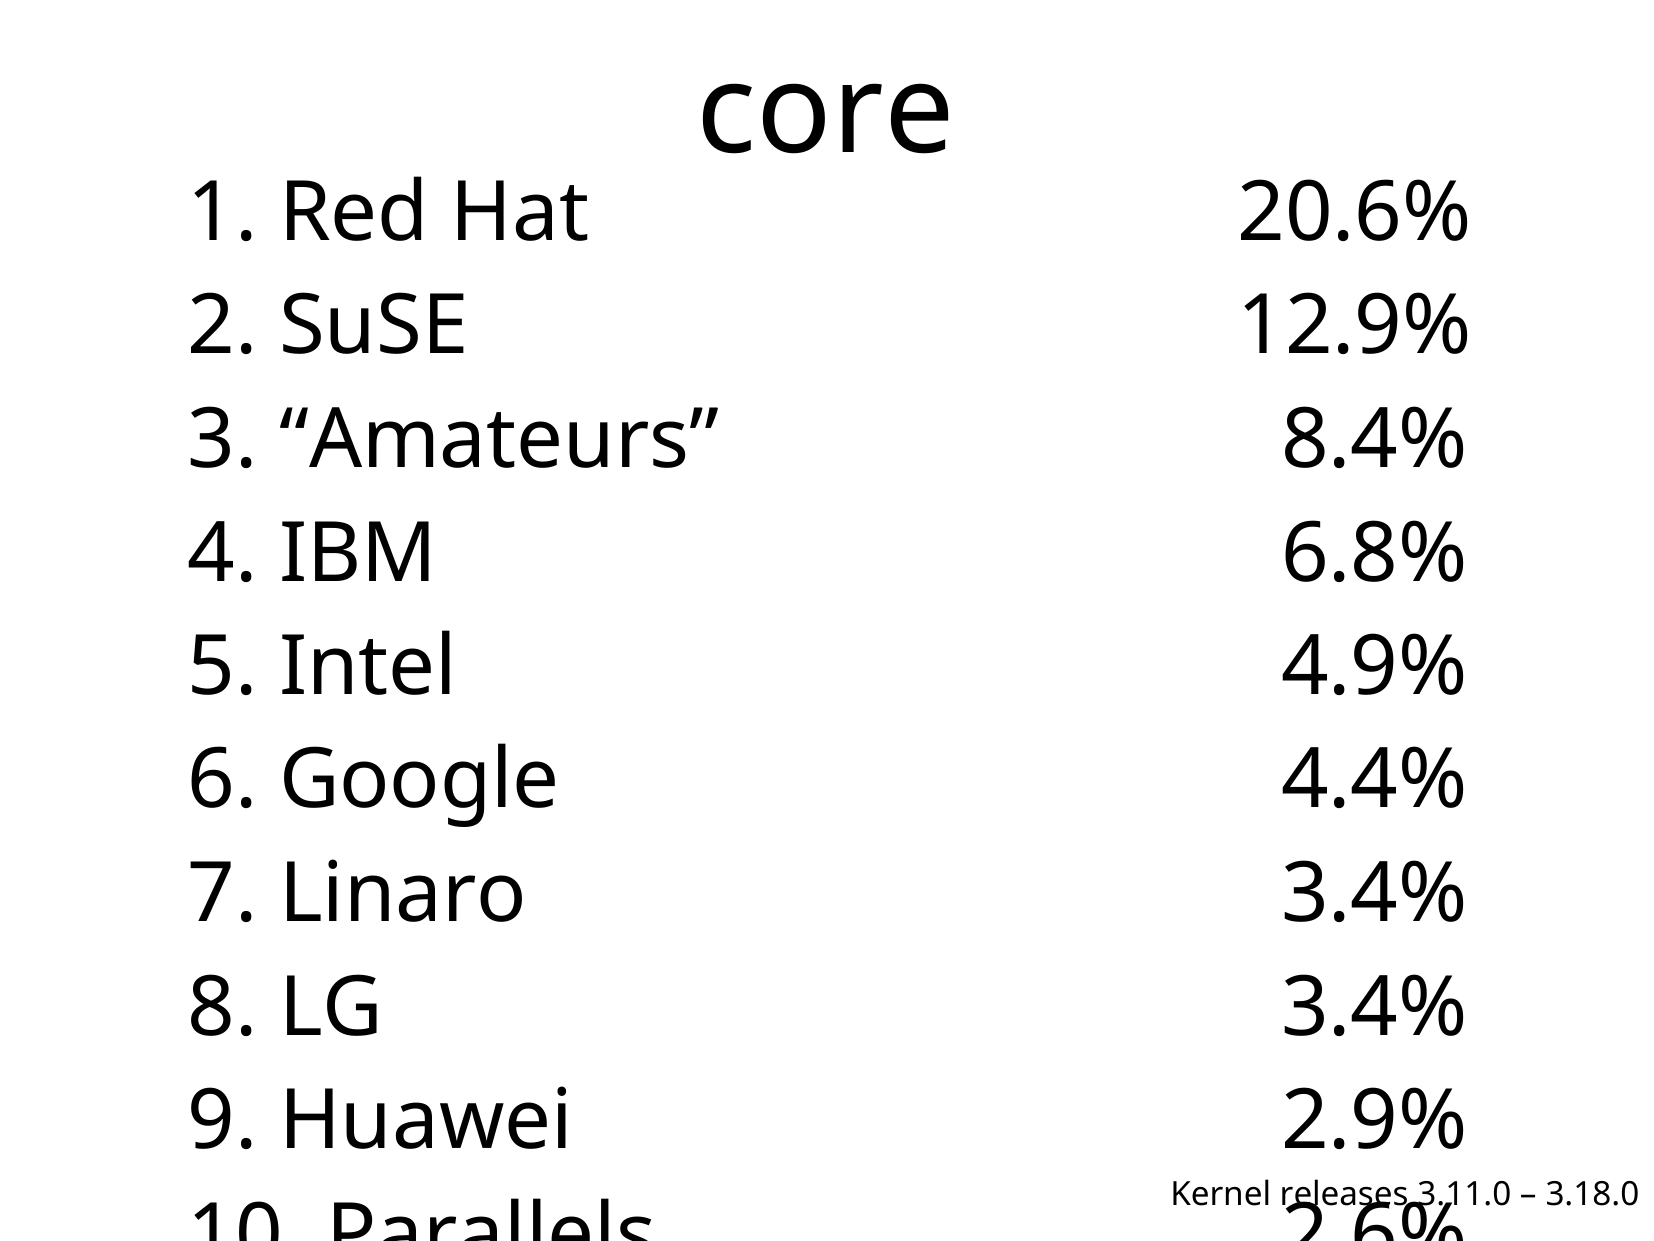

core
1. Red Hat									20.6%
2. SuSE											12.9%
3. “Amateurs”							 8.4%
4. IBM											 6.8%
5. Intel											 4.9%
6. Google										 4.4%
7. Linaro										 3.4%
8. LG												 3.4%
9. Huawei									 2.9%
10. Parallels								 2.6%
Kernel releases 3.11.0 – 3.18.0